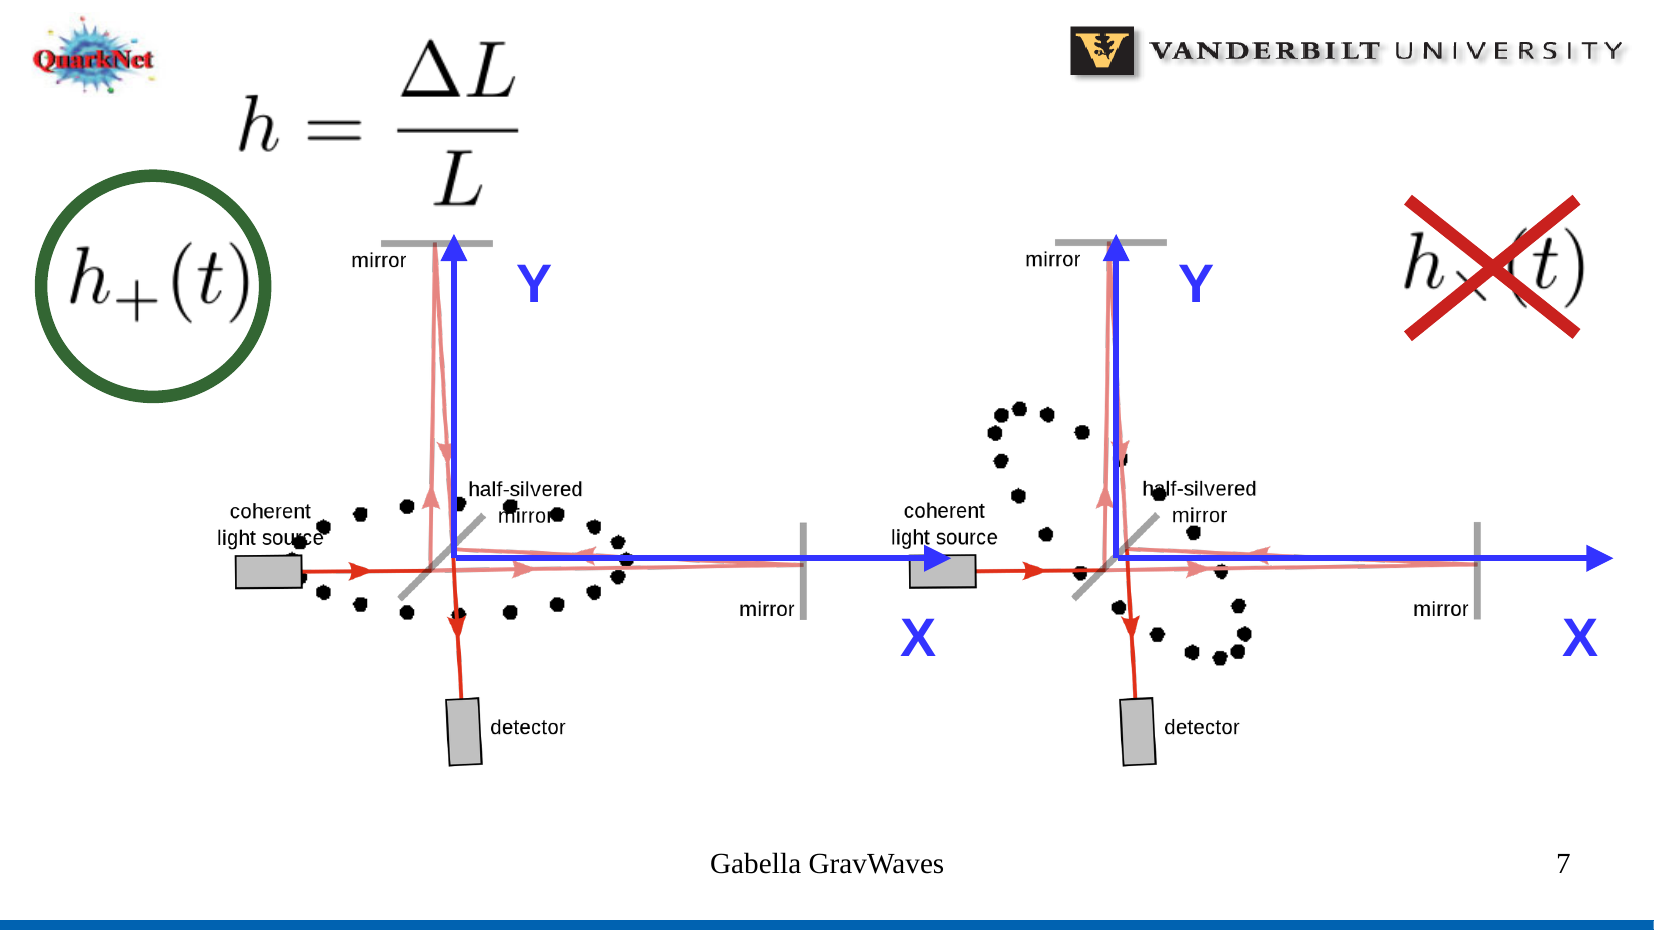

Y
X
Y
X
Gabella GravWaves
7